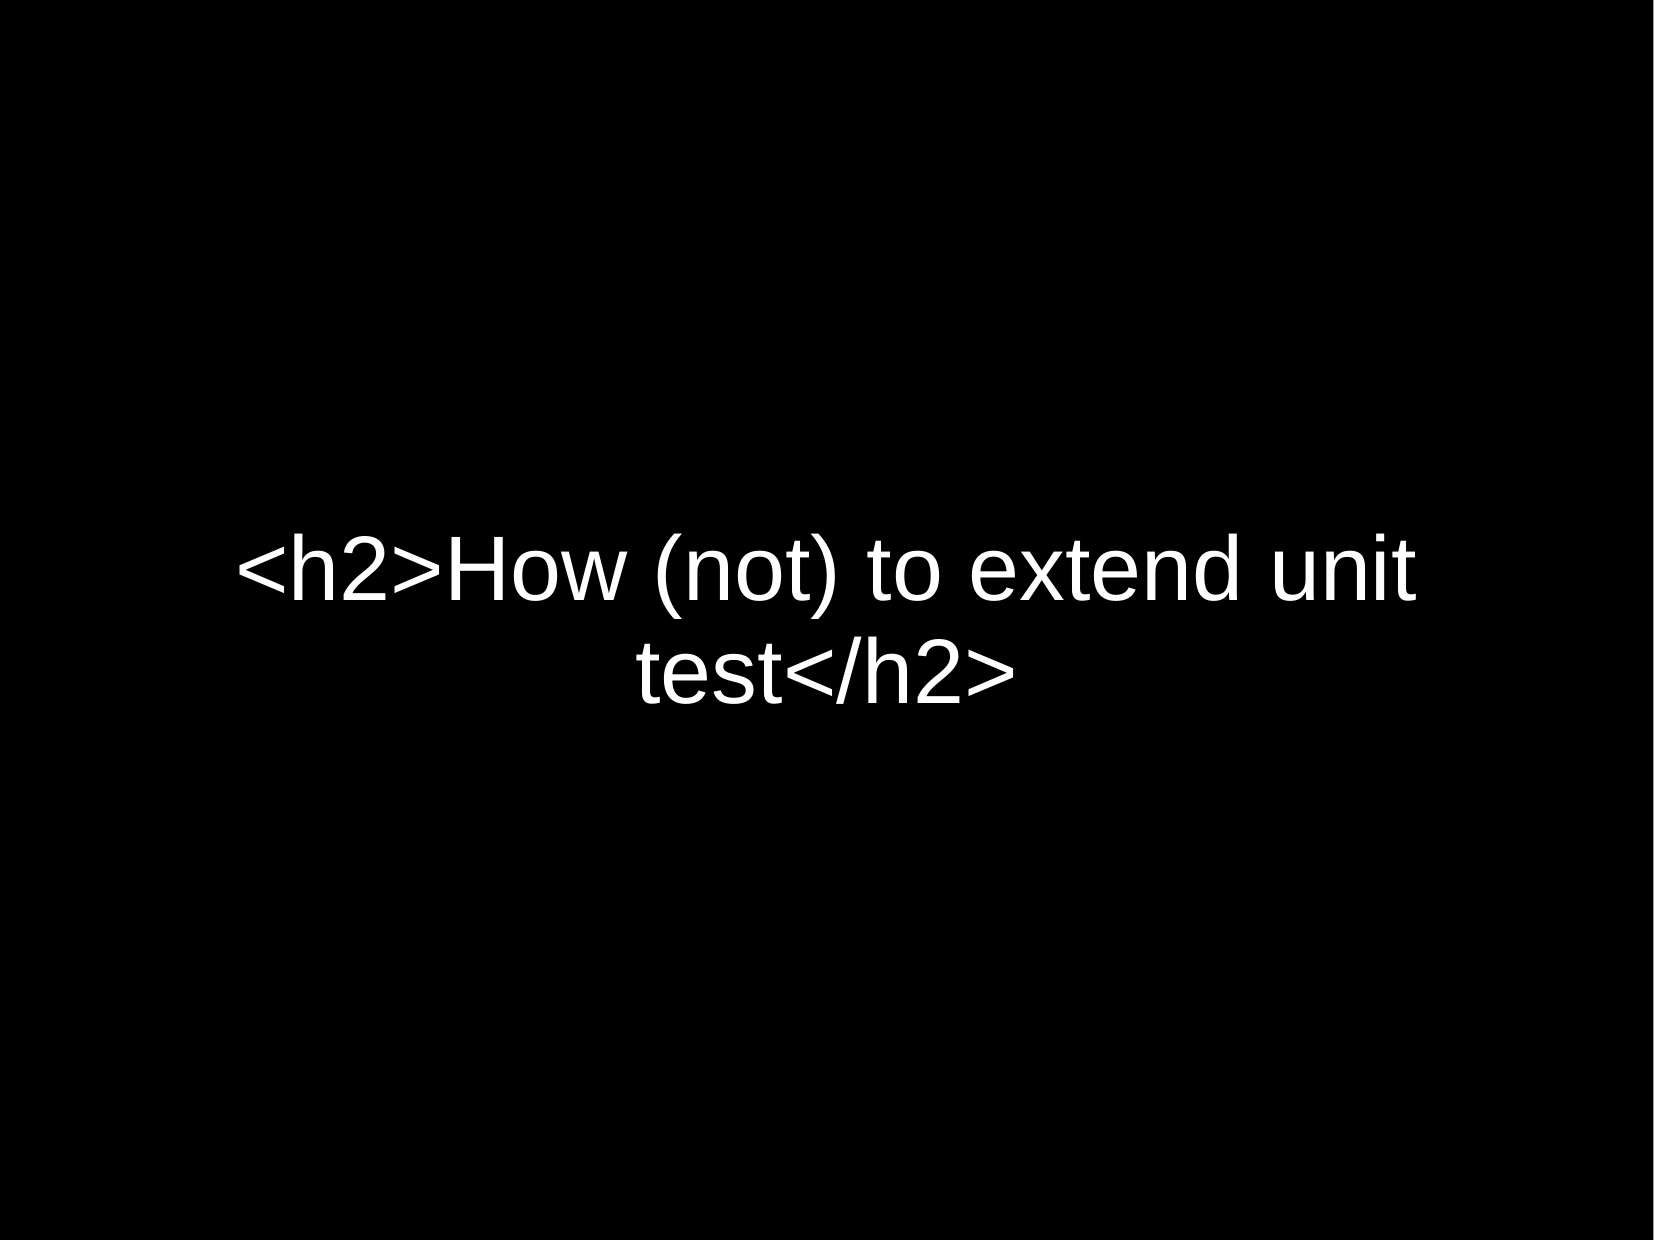

# <h2>How (not) to extend unit test</h2>